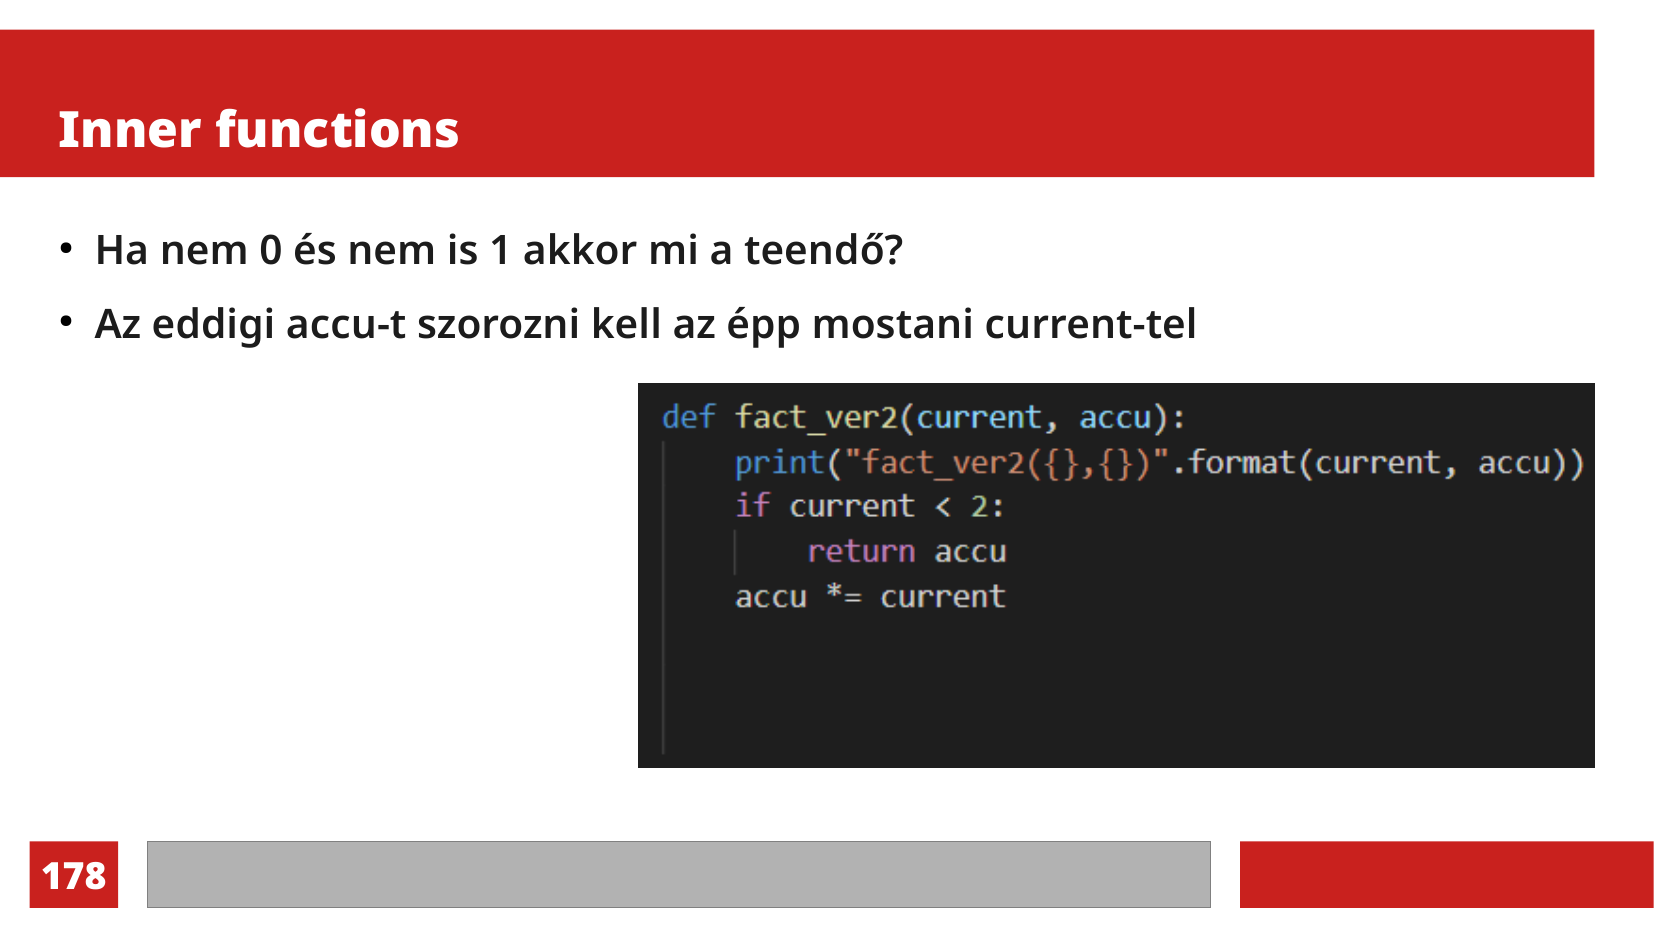

# Inner functions
Ha nem 0 és nem is 1 akkor mi a teendő?
Az eddigi accu-t szorozni kell az épp mostani current-tel
178